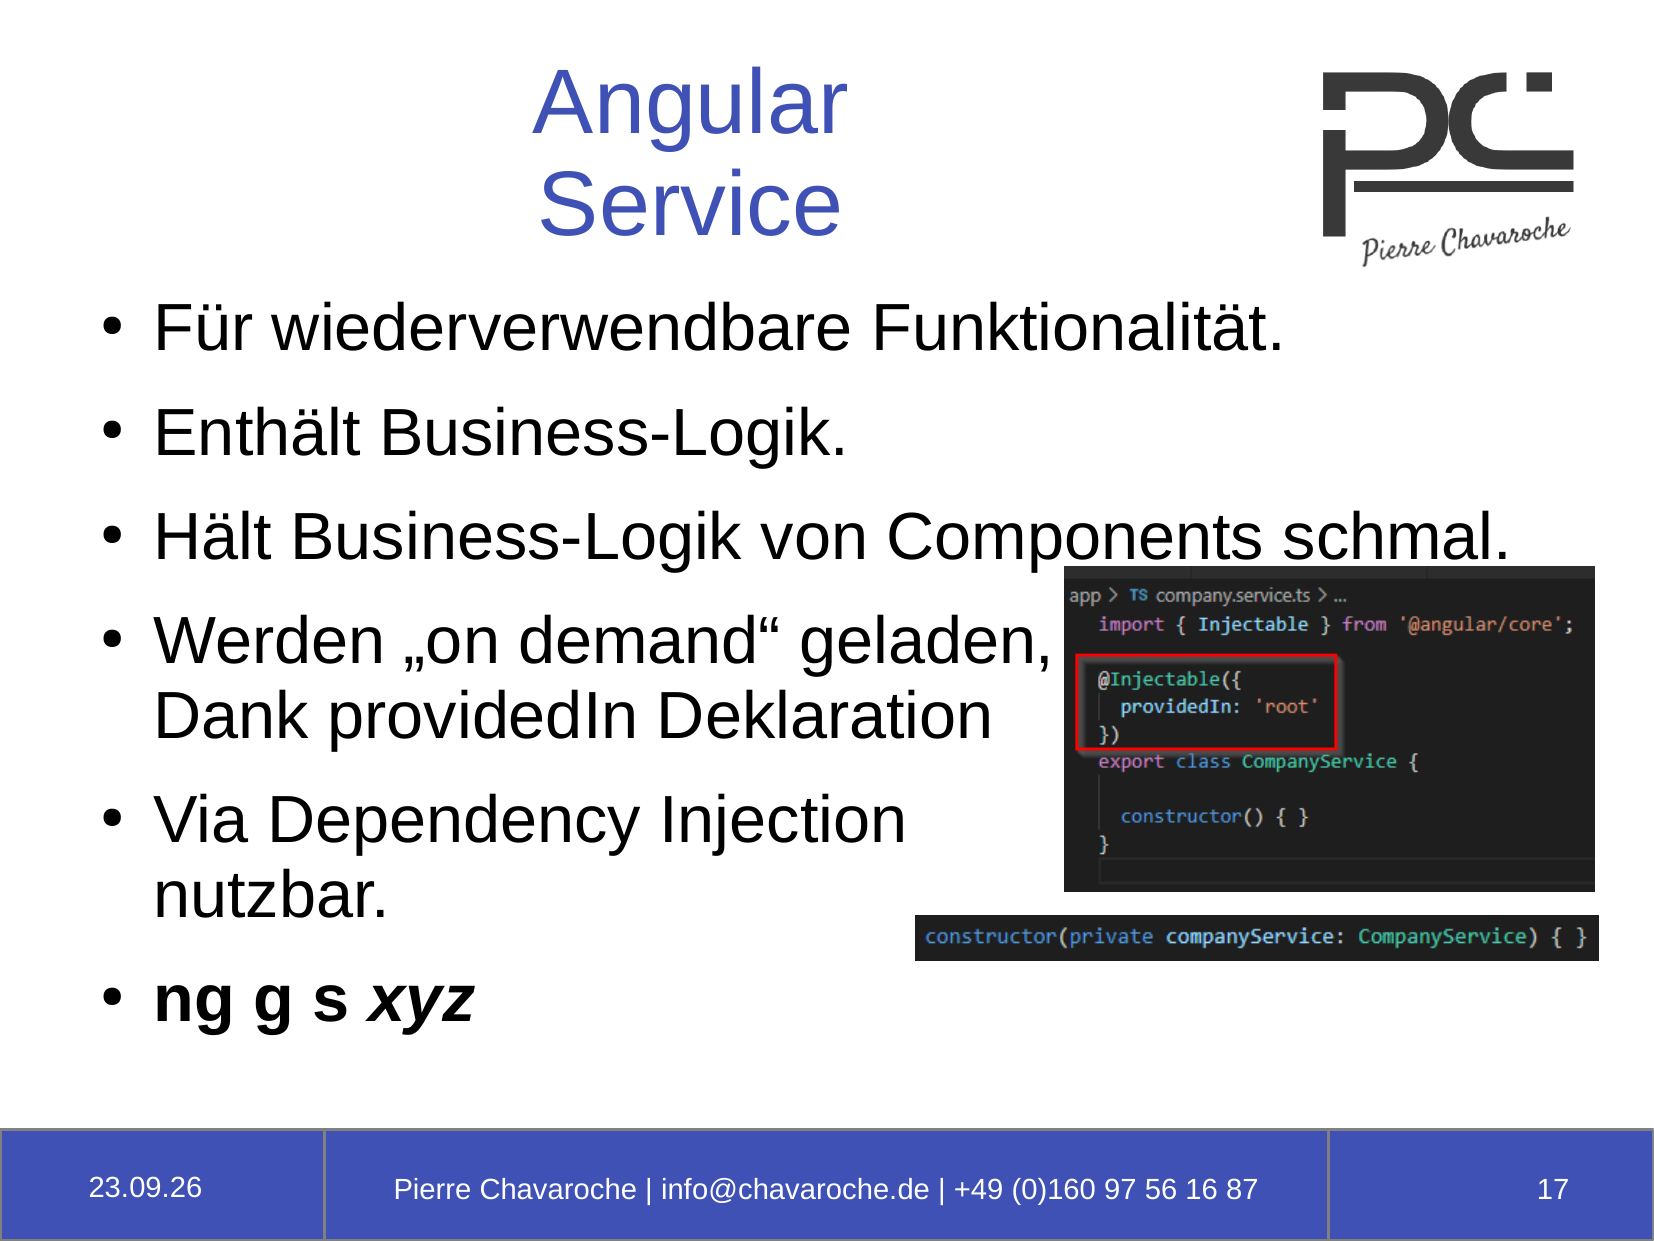

# Angular Service
Für wiederverwendbare Funktionalität.
Enthält Business-Logik.
Hält Business-Logik von Components schmal.
Werden „on demand“ geladen,
Dank providedIn Deklaration
Via Dependency Injection
nutzbar.
ng g s xyz
Pierre Chavaroche | info@chavaroche.de | +49 (0)160 97 56 16 87
17